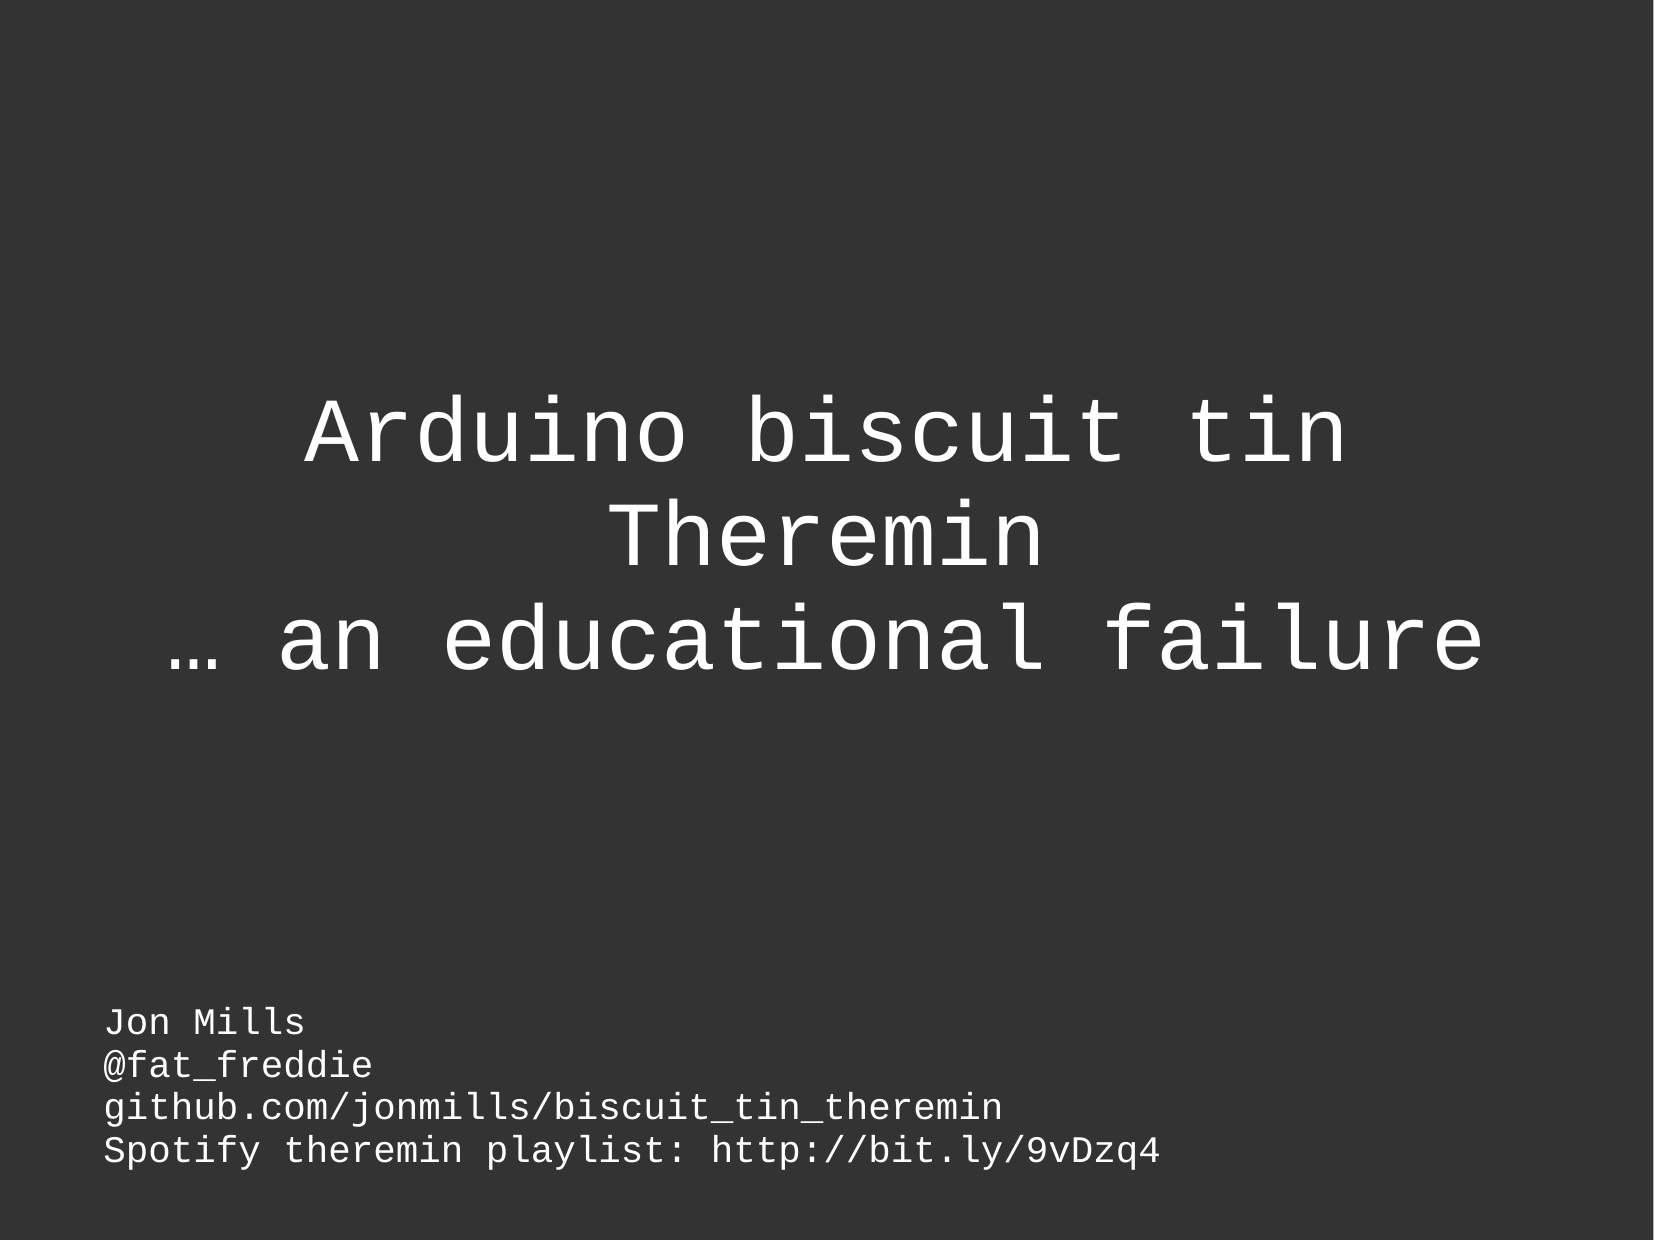

# Arduino biscuit tin Theremin
… an educational failure
Jon Mills
@fat_freddie
github.com/jonmills/biscuit_tin_theremin
Spotify theremin playlist: http://bit.ly/9vDzq4